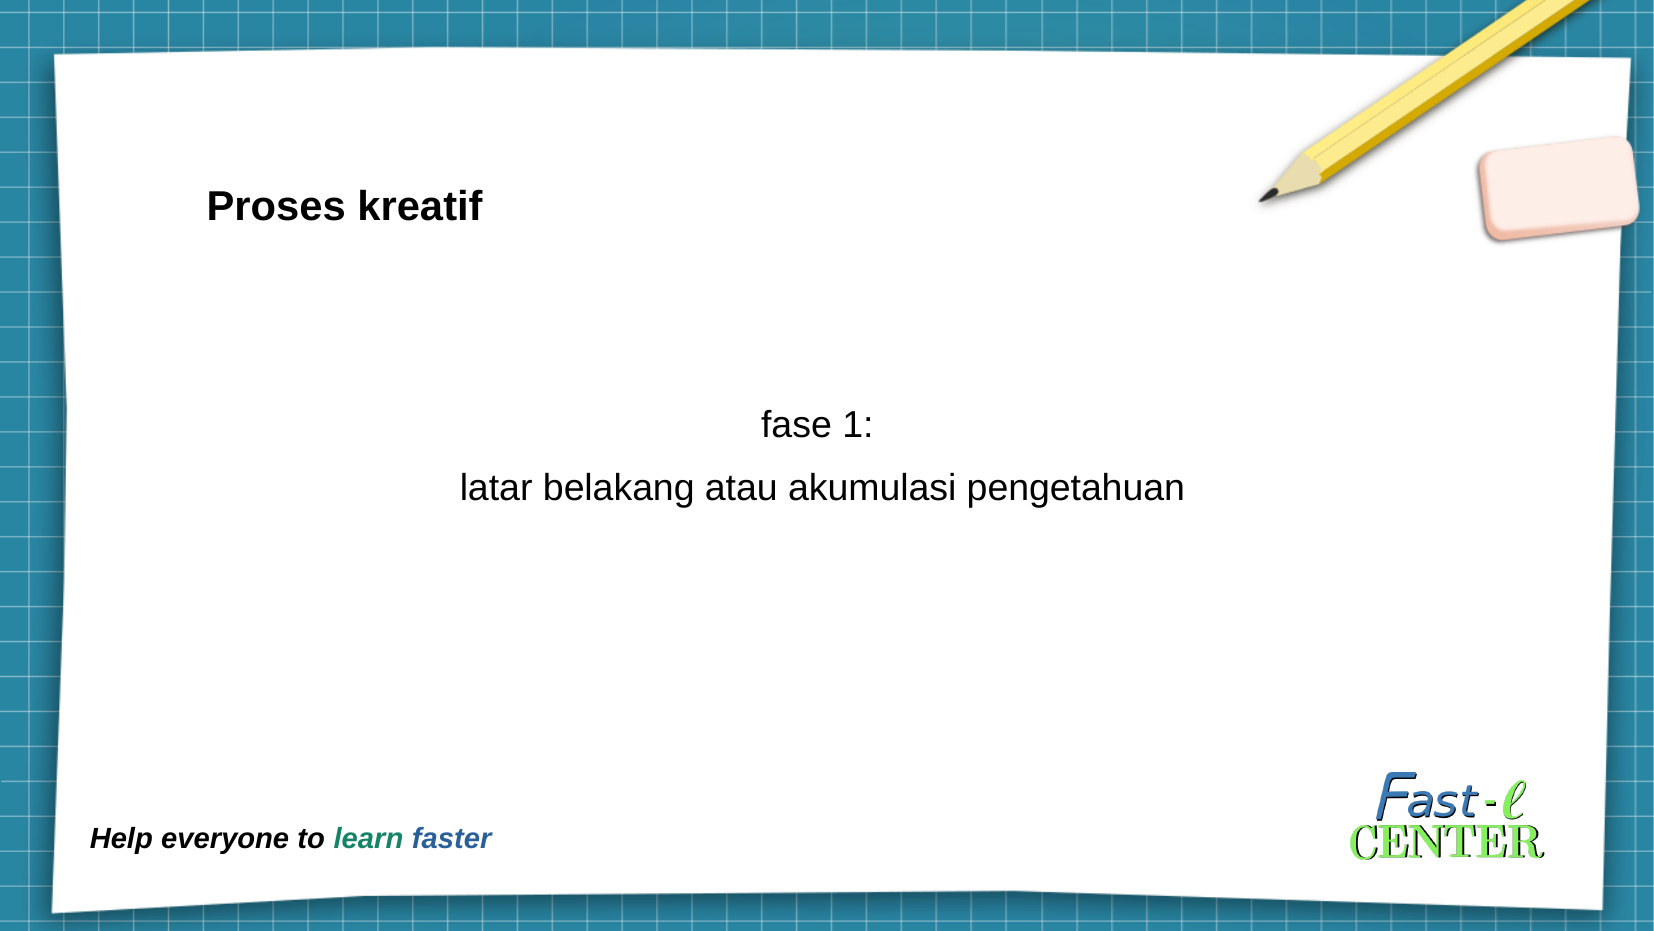

Proses kreatif
fase 1:
latar belakang atau akumulasi pengetahuan
Help everyone to learn faster